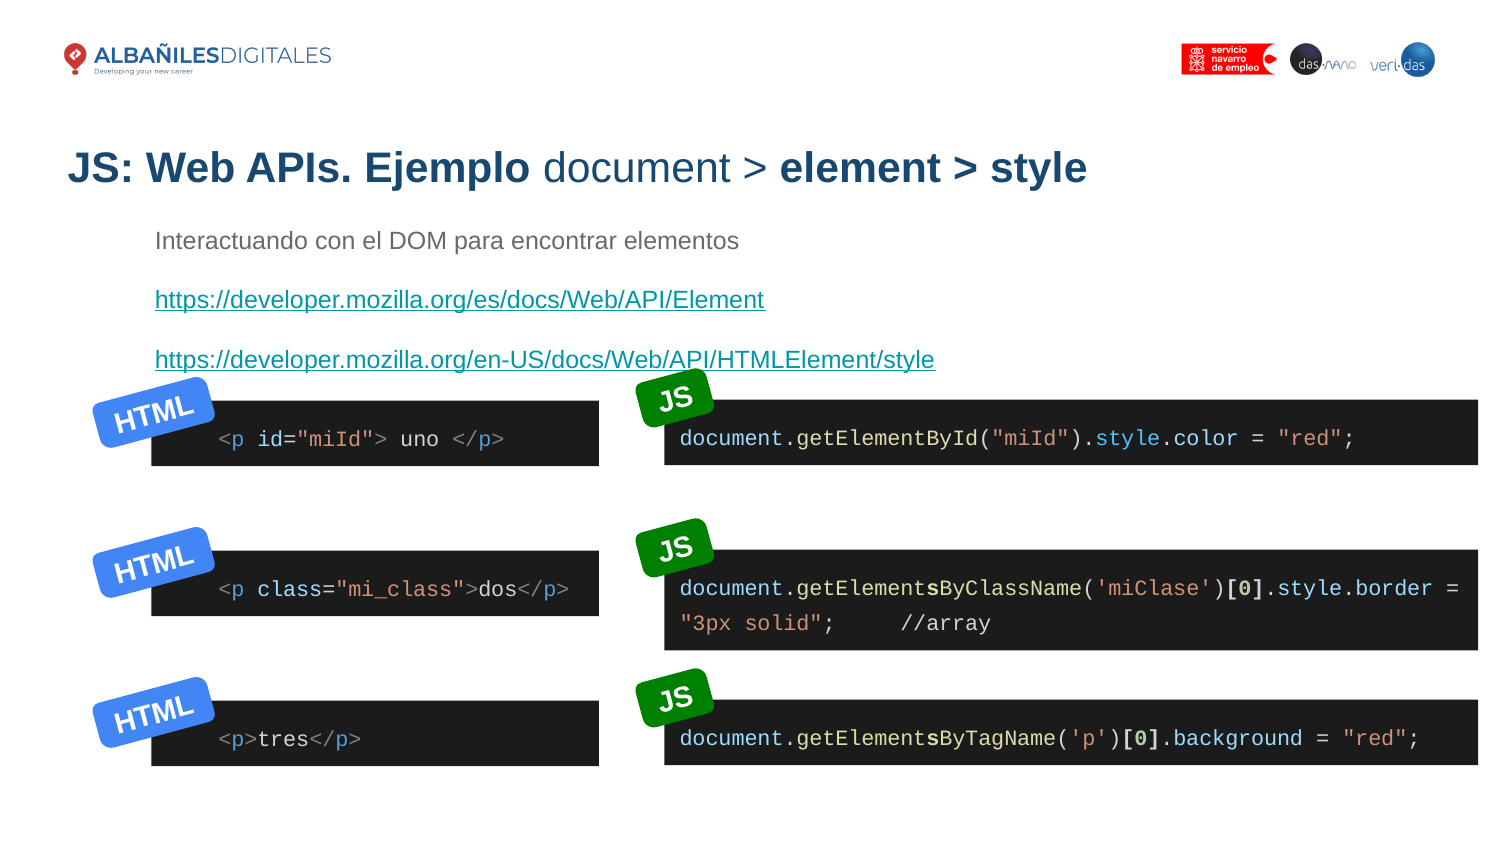

JS: Web APIs. Ejemplo document > element > style
Interactuando con el DOM para encontrar elementos
https://developer.mozilla.org/es/docs/Web/API/Element
https://developer.mozilla.org/en-US/docs/Web/API/HTMLElement/style
JS
HTML
document.getElementById("miId").style.color = "red";
 <p id="miId"> uno </p>
JS
HTML
document.getElementsByClassName('miClase')[0].style.border = "3px solid"; //array
 <p class="mi_class">dos</p>
JS
HTML
document.getElementsByTagName('p')[0].background = "red";
 <p>tres</p>